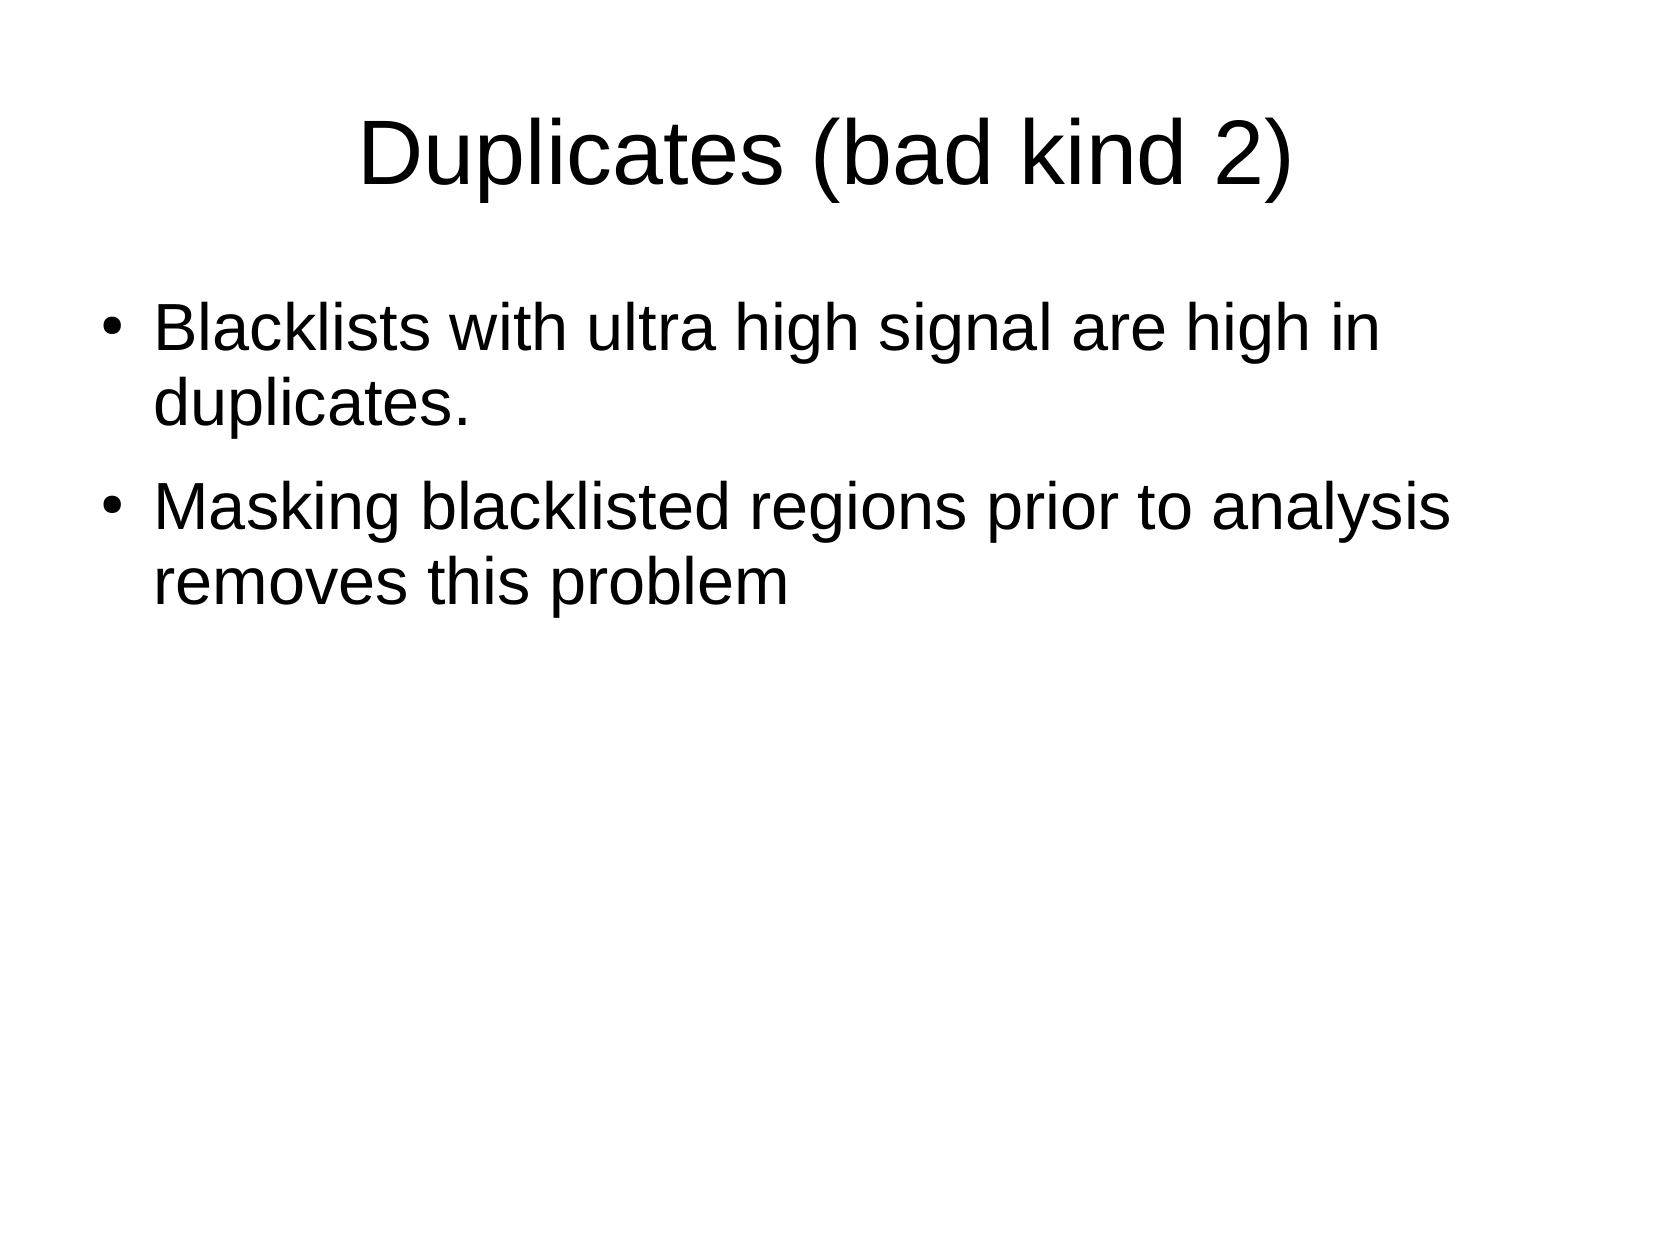

# Duplicates (bad kind 2)
Blacklists with ultra high signal are high in duplicates.
Masking blacklisted regions prior to analysis removes this problem